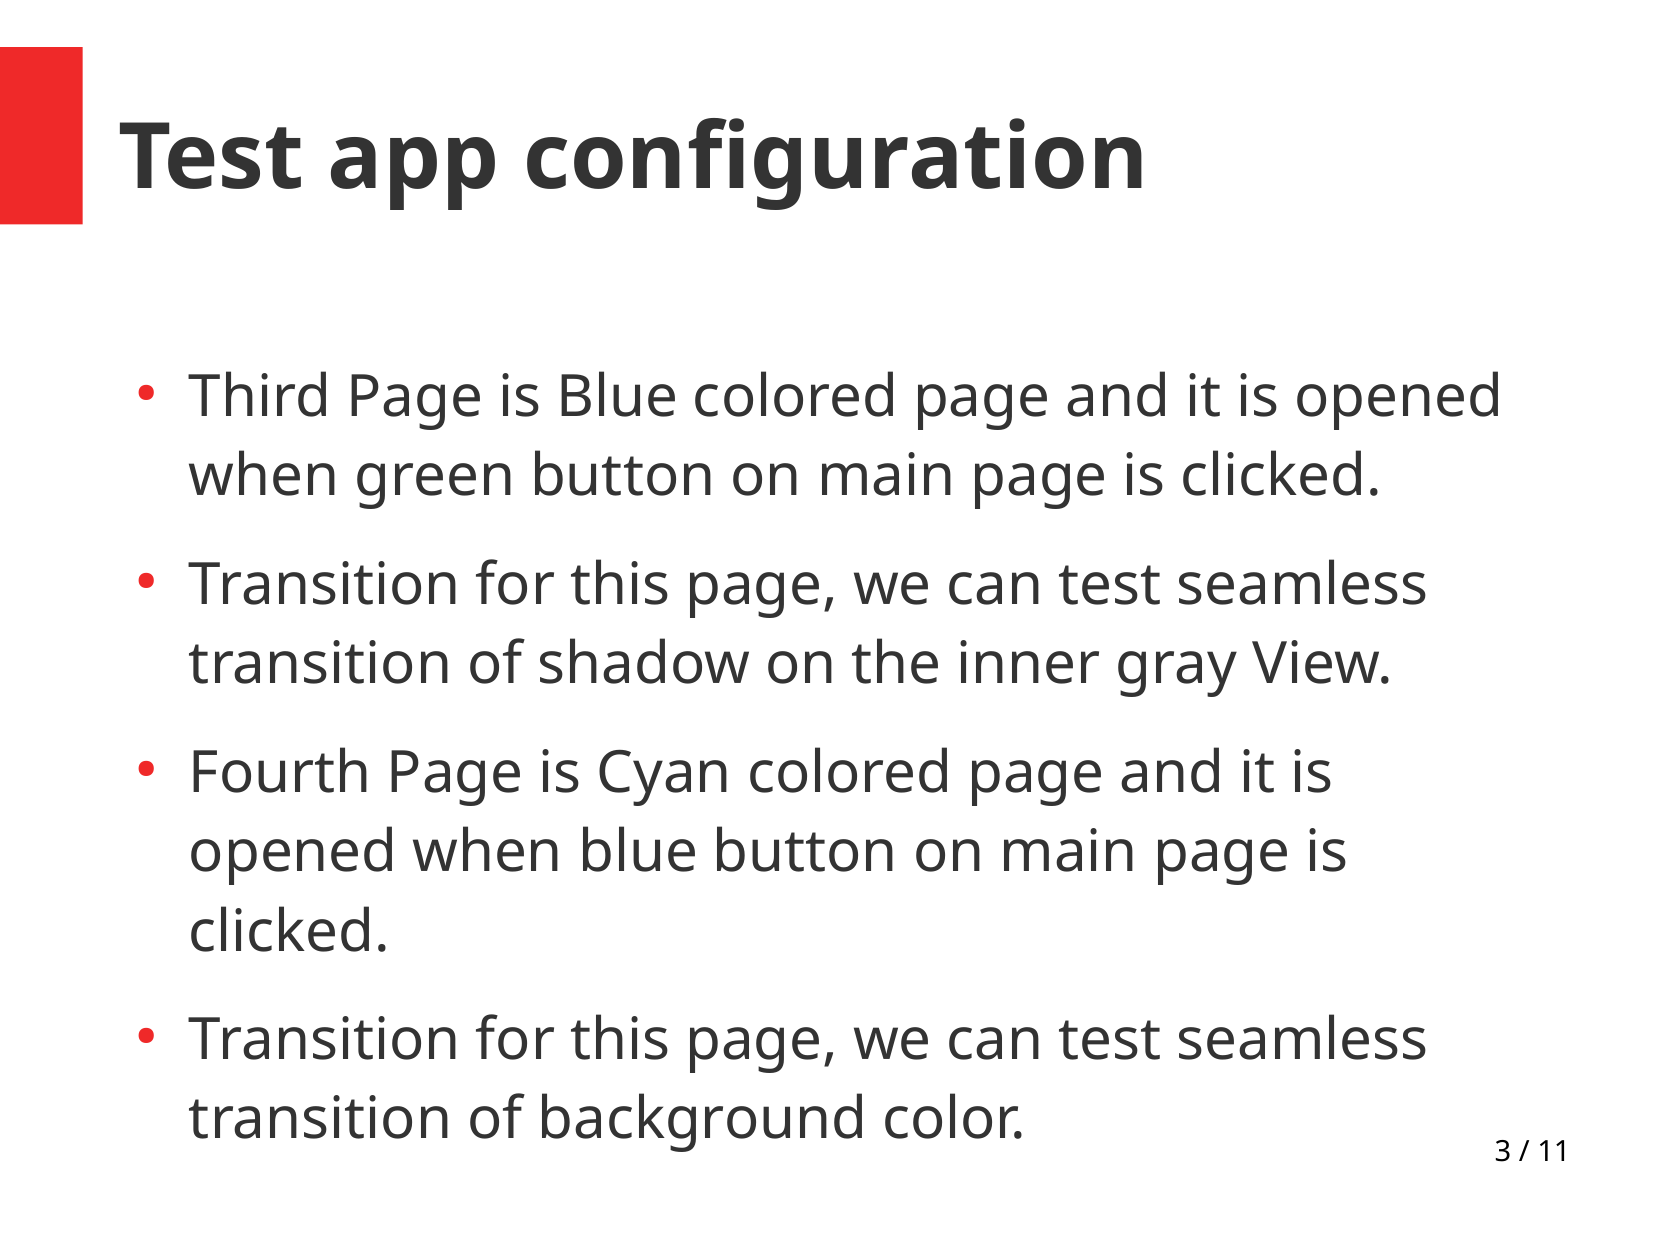

# Test app configuration
Third Page is Blue colored page and it is opened when green button on main page is clicked.
Transition for this page, we can test seamless transition of shadow on the inner gray View.
Fourth Page is Cyan colored page and it is opened when blue button on main page is clicked.
Transition for this page, we can test seamless transition of background color.
3